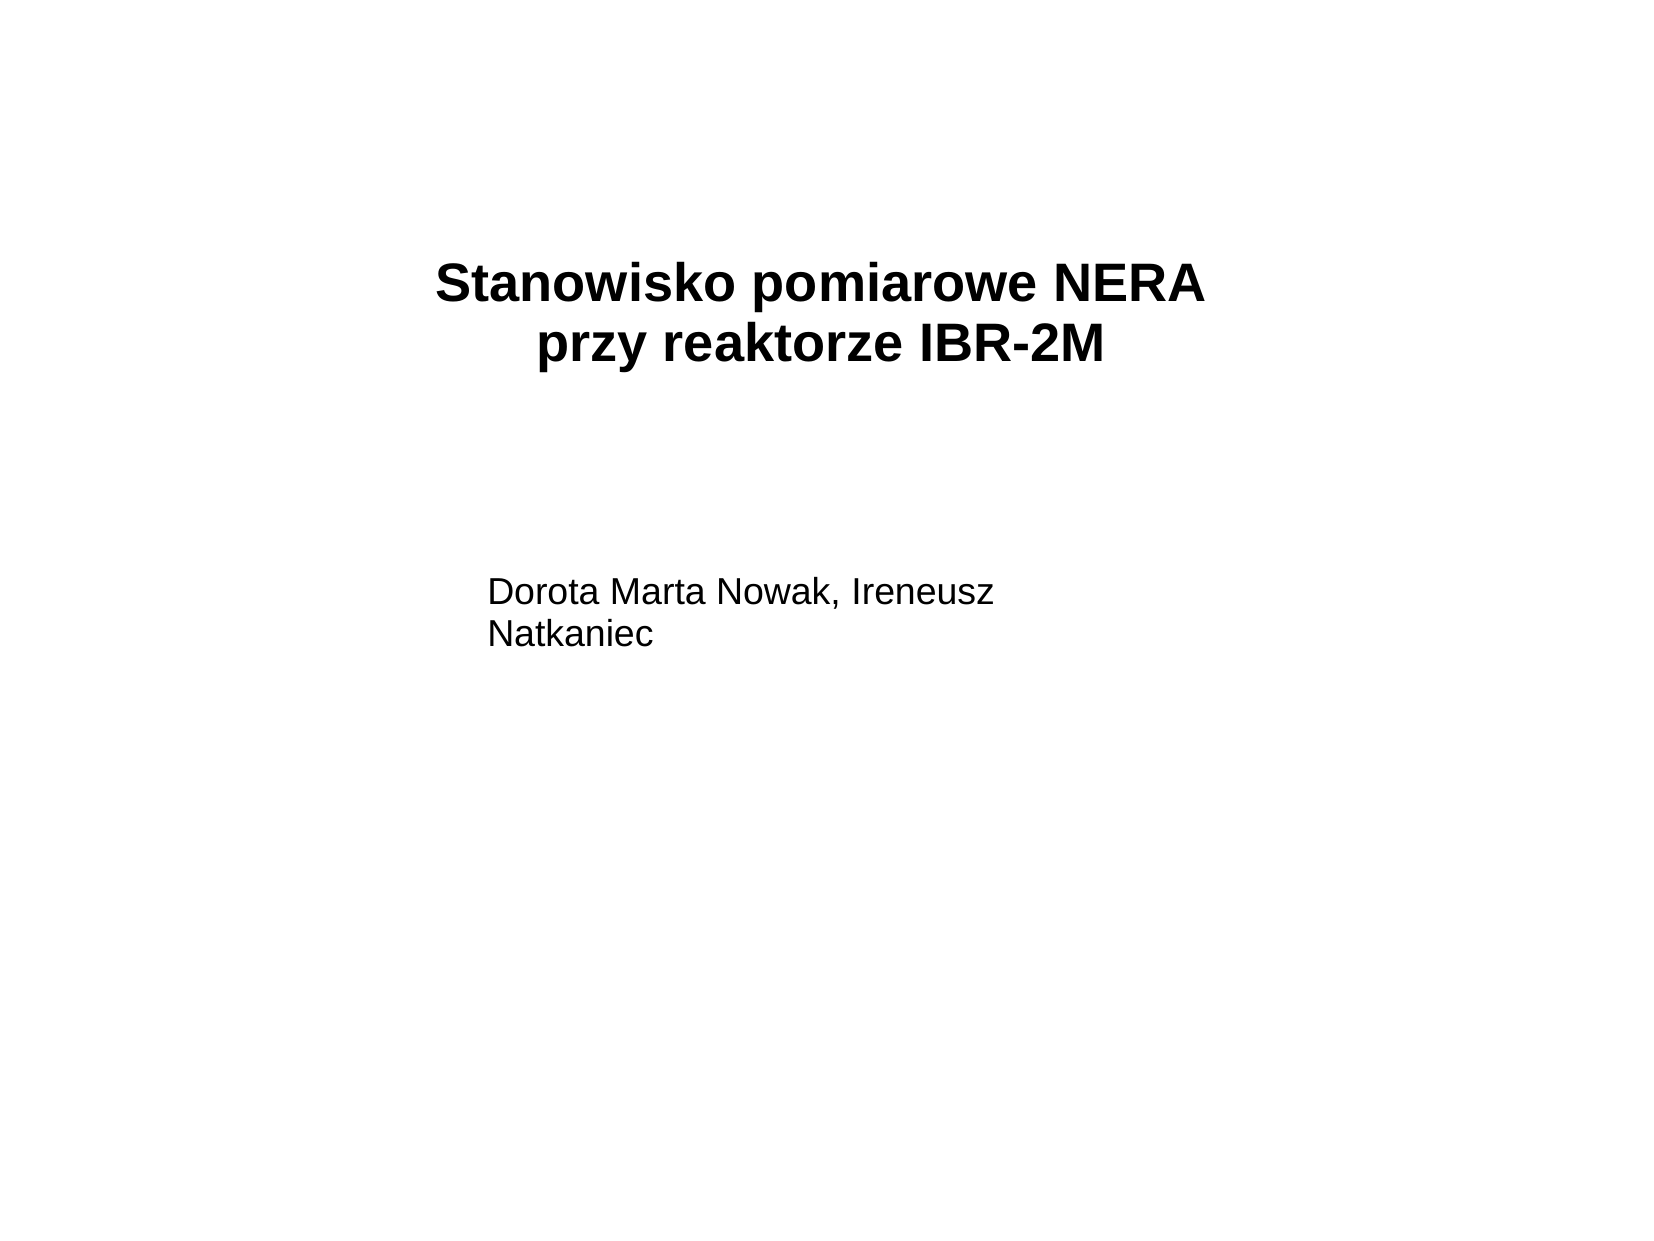

Stanowisko pomiarowe NERA
przy reaktorze IBR-2M
Dorota Marta Nowak, Ireneusz Natkaniec